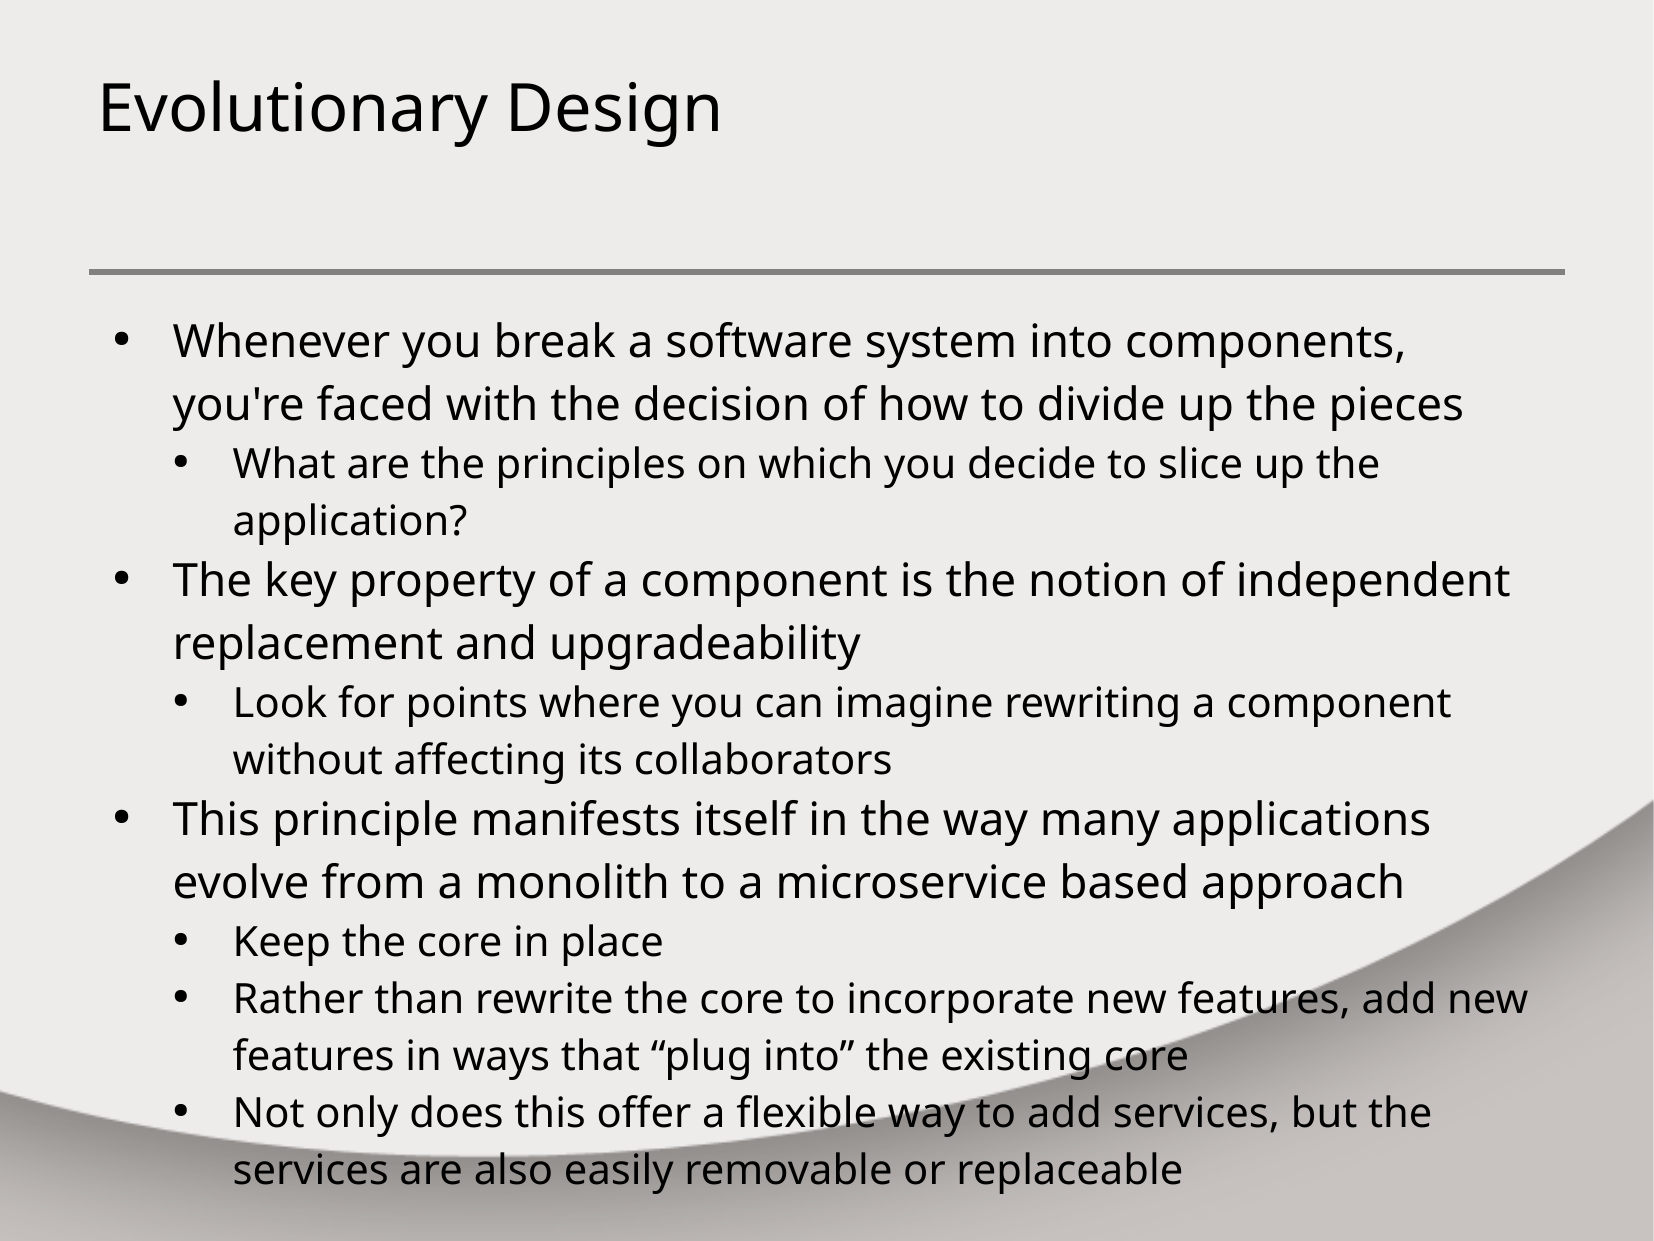

# Evolutionary Design
Whenever you break a software system into components, you're faced with the decision of how to divide up the pieces
What are the principles on which you decide to slice up the application?
The key property of a component is the notion of independent replacement and upgradeability
Look for points where you can imagine rewriting a component without affecting its collaborators
This principle manifests itself in the way many applications evolve from a monolith to a microservice based approach
Keep the core in place
Rather than rewrite the core to incorporate new features, add new features in ways that “plug into” the existing core
Not only does this offer a flexible way to add services, but the services are also easily removable or replaceable